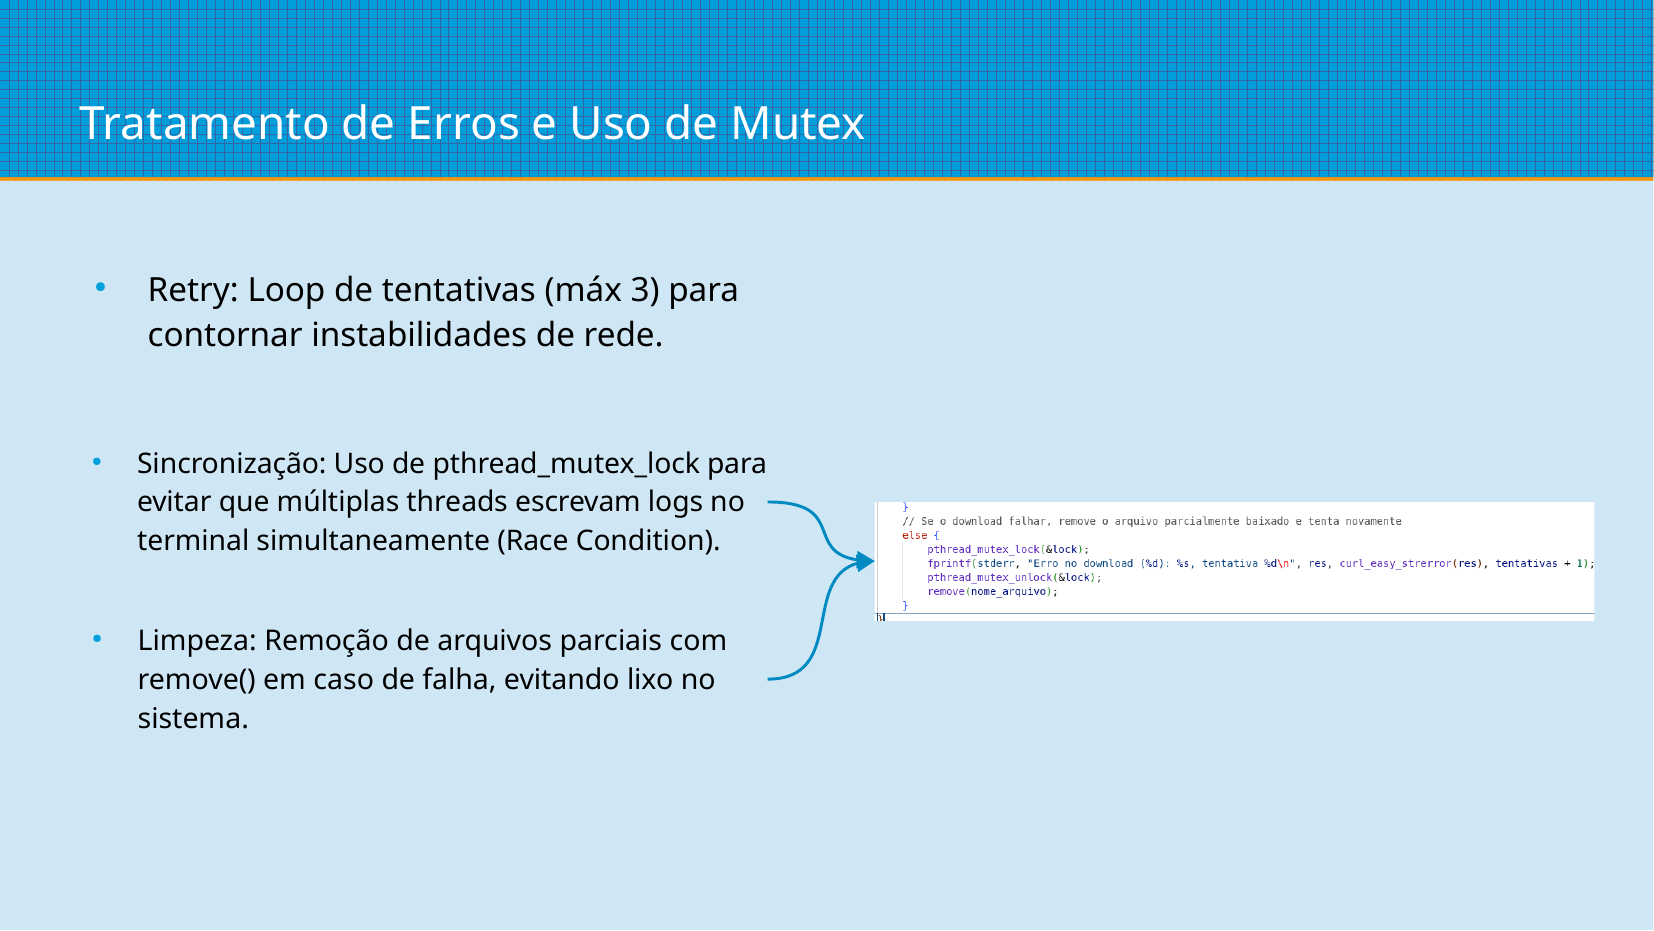

# Tratamento de Erros e Uso de Mutex
Retry: Loop de tentativas (máx 3) para contornar instabilidades de rede.
Sincronização: Uso de pthread_mutex_lock para evitar que múltiplas threads escrevam logs no terminal simultaneamente (Race Condition).
Limpeza: Remoção de arquivos parciais com remove() em caso de falha, evitando lixo no sistema.